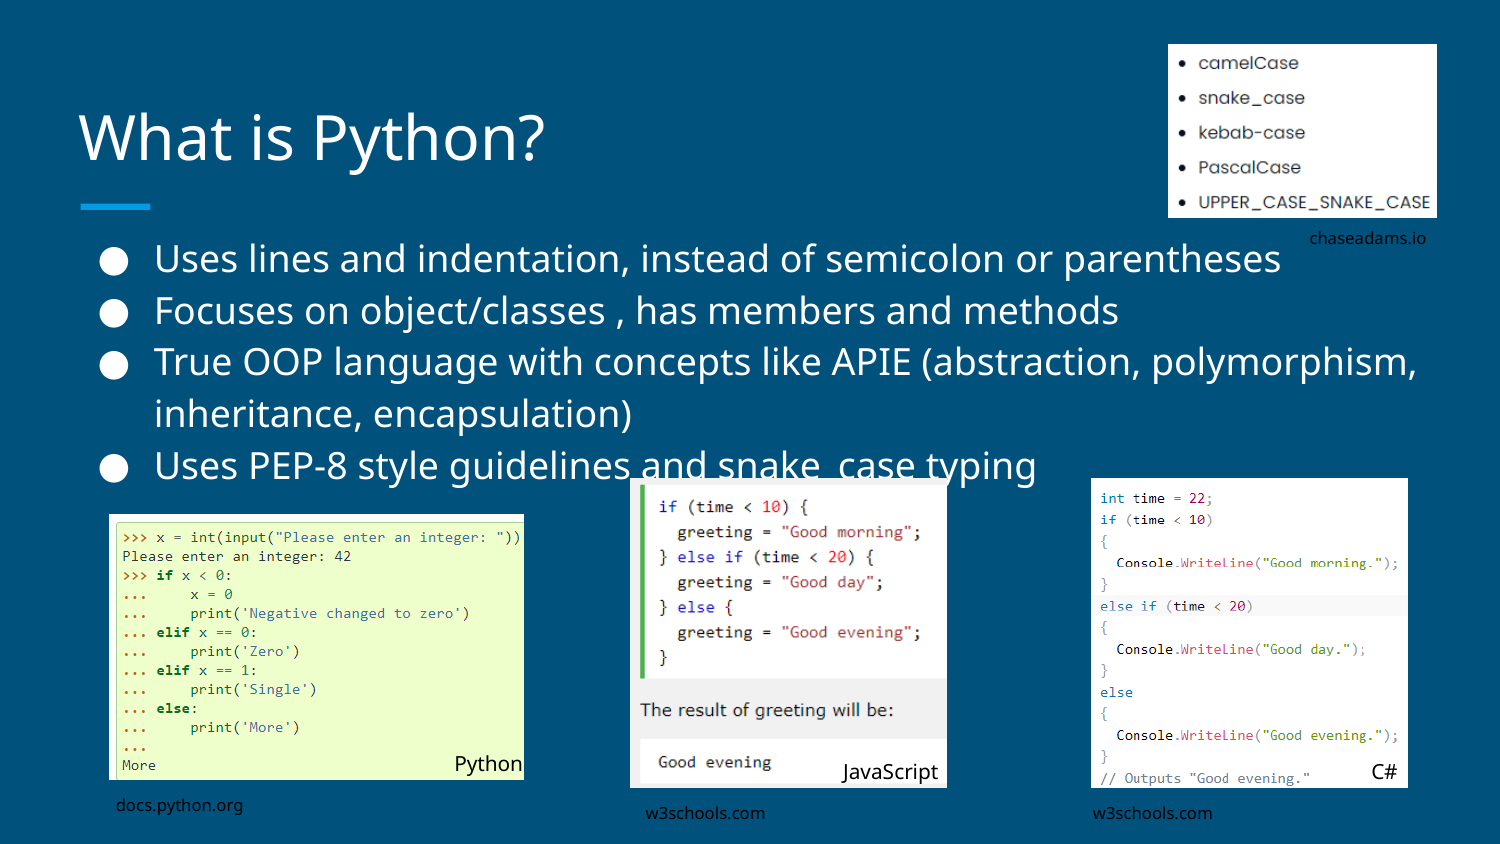

# What is Python?
Uses lines and indentation, instead of semicolon or parentheses
Focuses on object/classes , has members and methods
True OOP language with concepts like APIE (abstraction, polymorphism, inheritance, encapsulation)
Uses PEP-8 style guidelines and snake_case typing
chaseadams.io
Python
JavaScript
C#
docs.python.org
w3schools.com
w3schools.com